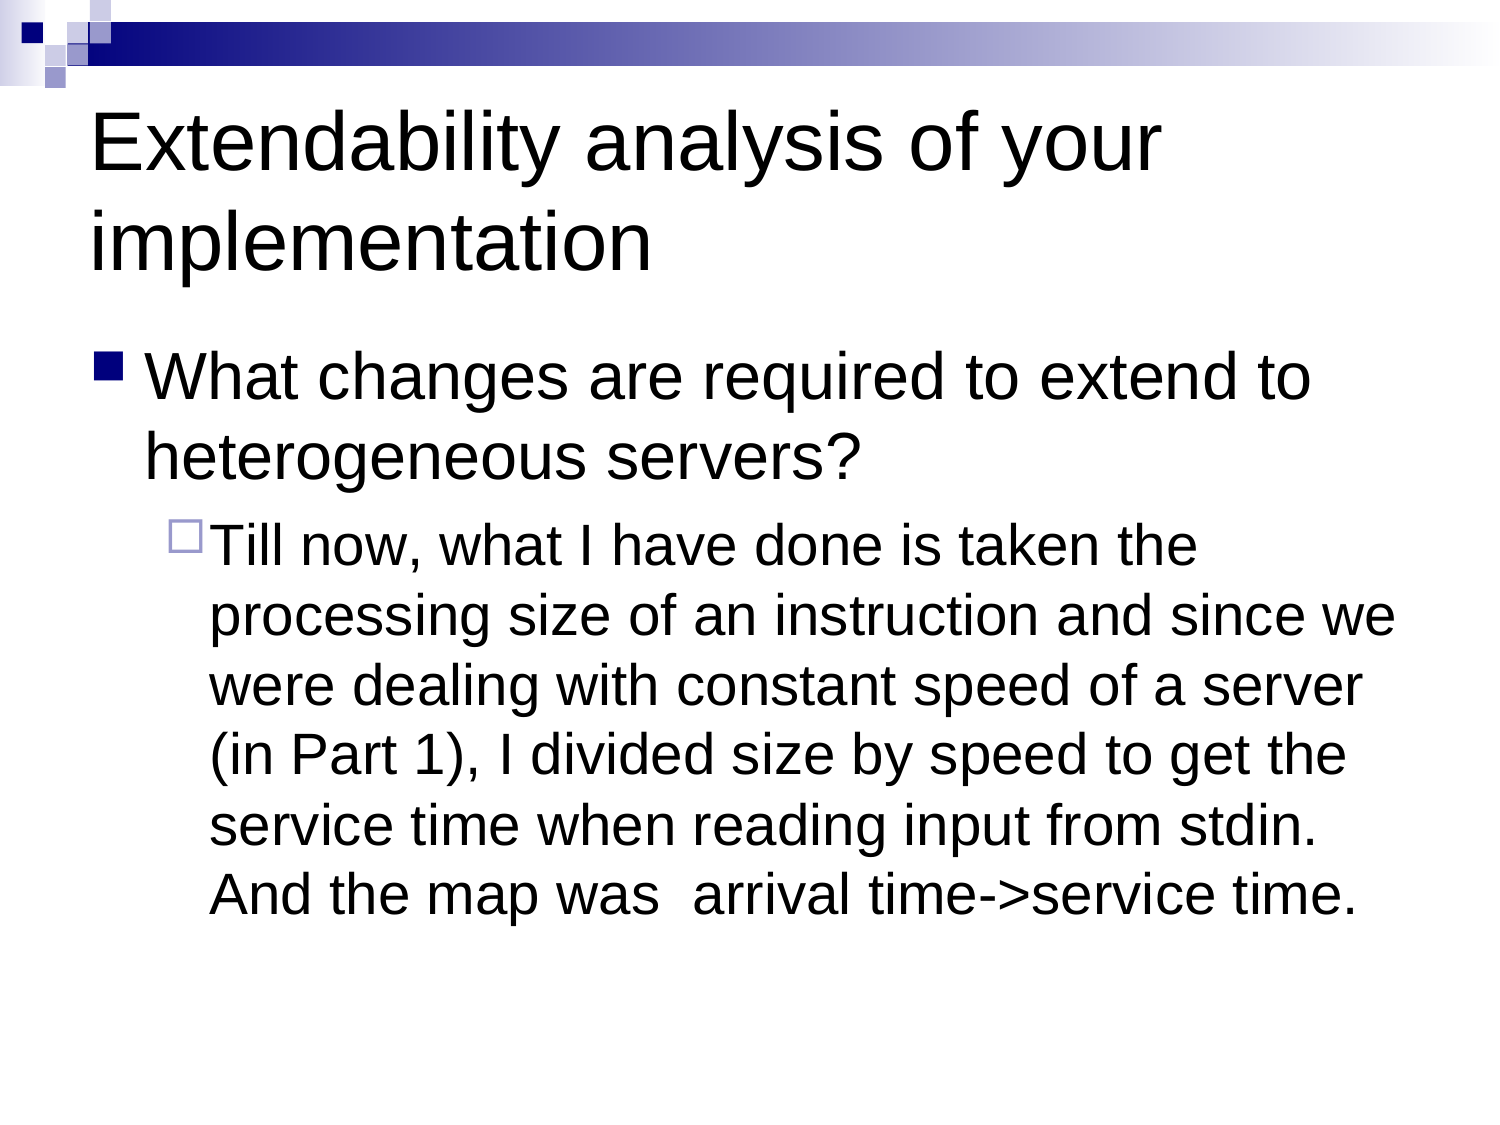

# Extendability analysis of your implementation
What changes are required to extend to heterogeneous servers?
Till now, what I have done is taken the processing size of an instruction and since we were dealing with constant speed of a server (in Part 1), I divided size by speed to get the service time when reading input from stdin. And the map was arrival time->service time.